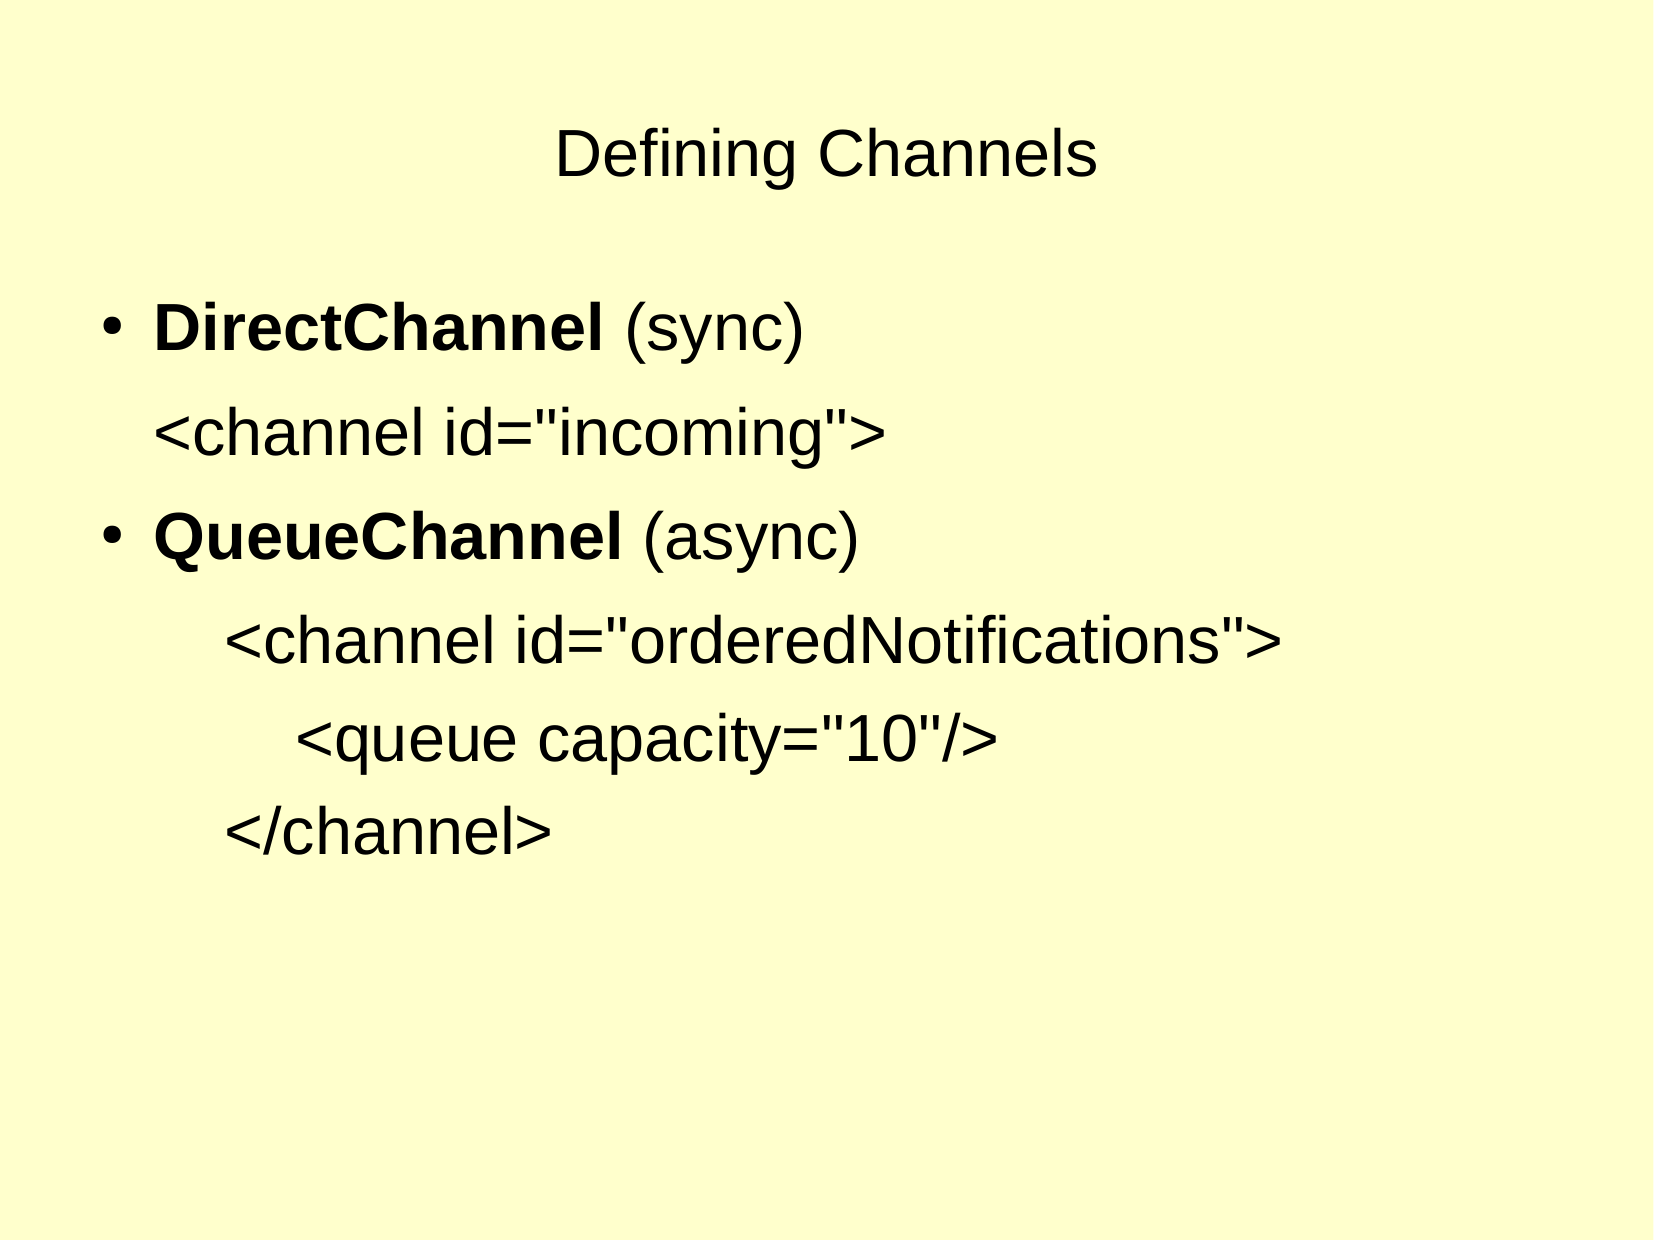

# Defining Channels
DirectChannel (sync)
<channel id="incoming">
QueueChannel (async)
<channel id="orderedNotifications">
<queue capacity="10"/>
</channel>